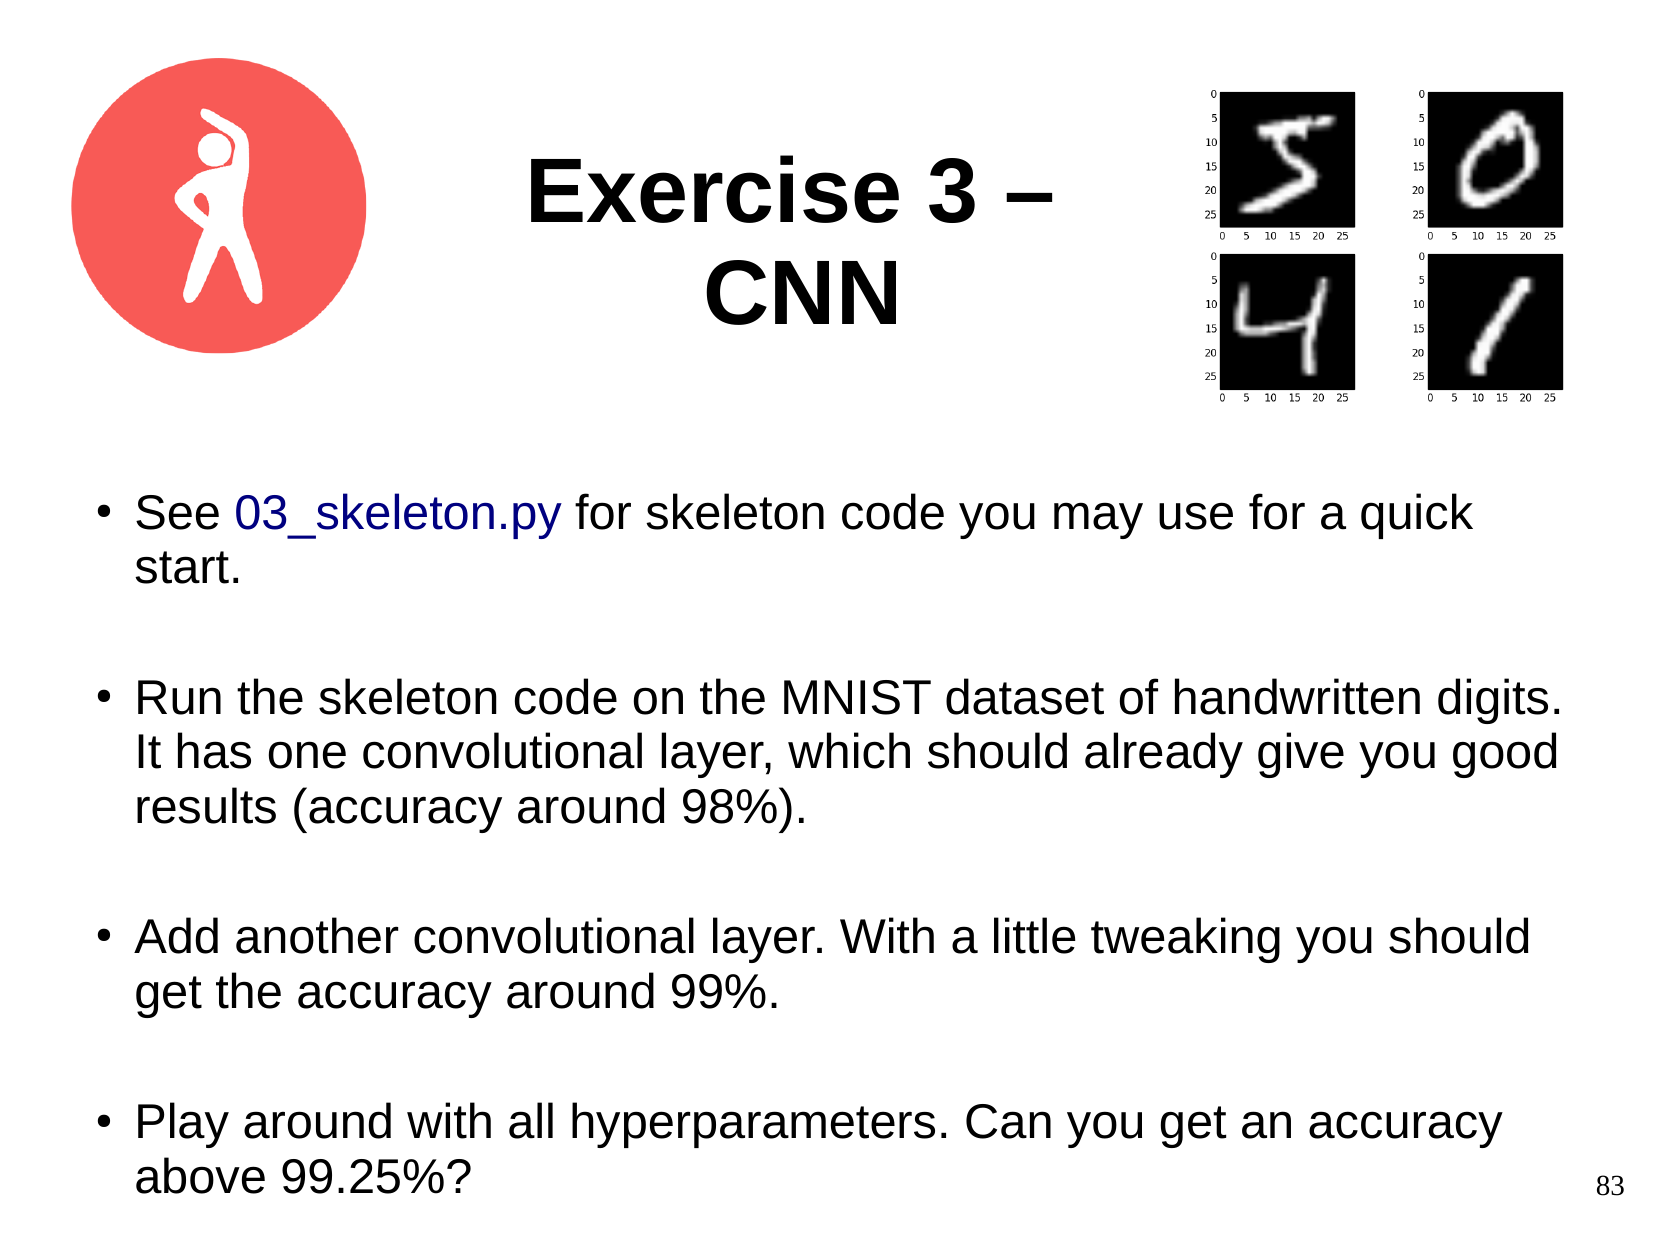

Exercise 3 –
CNN
# See 03_skeleton.py for skeleton code you may use for a quick start.
Run the skeleton code on the MNIST dataset of handwritten digits. It has one convolutional layer, which should already give you good results (accuracy around 98%).
Add another convolutional layer. With a little tweaking you should get the accuracy around 99%.
Play around with all hyperparameters. Can you get an accuracy above 99.25%?
83